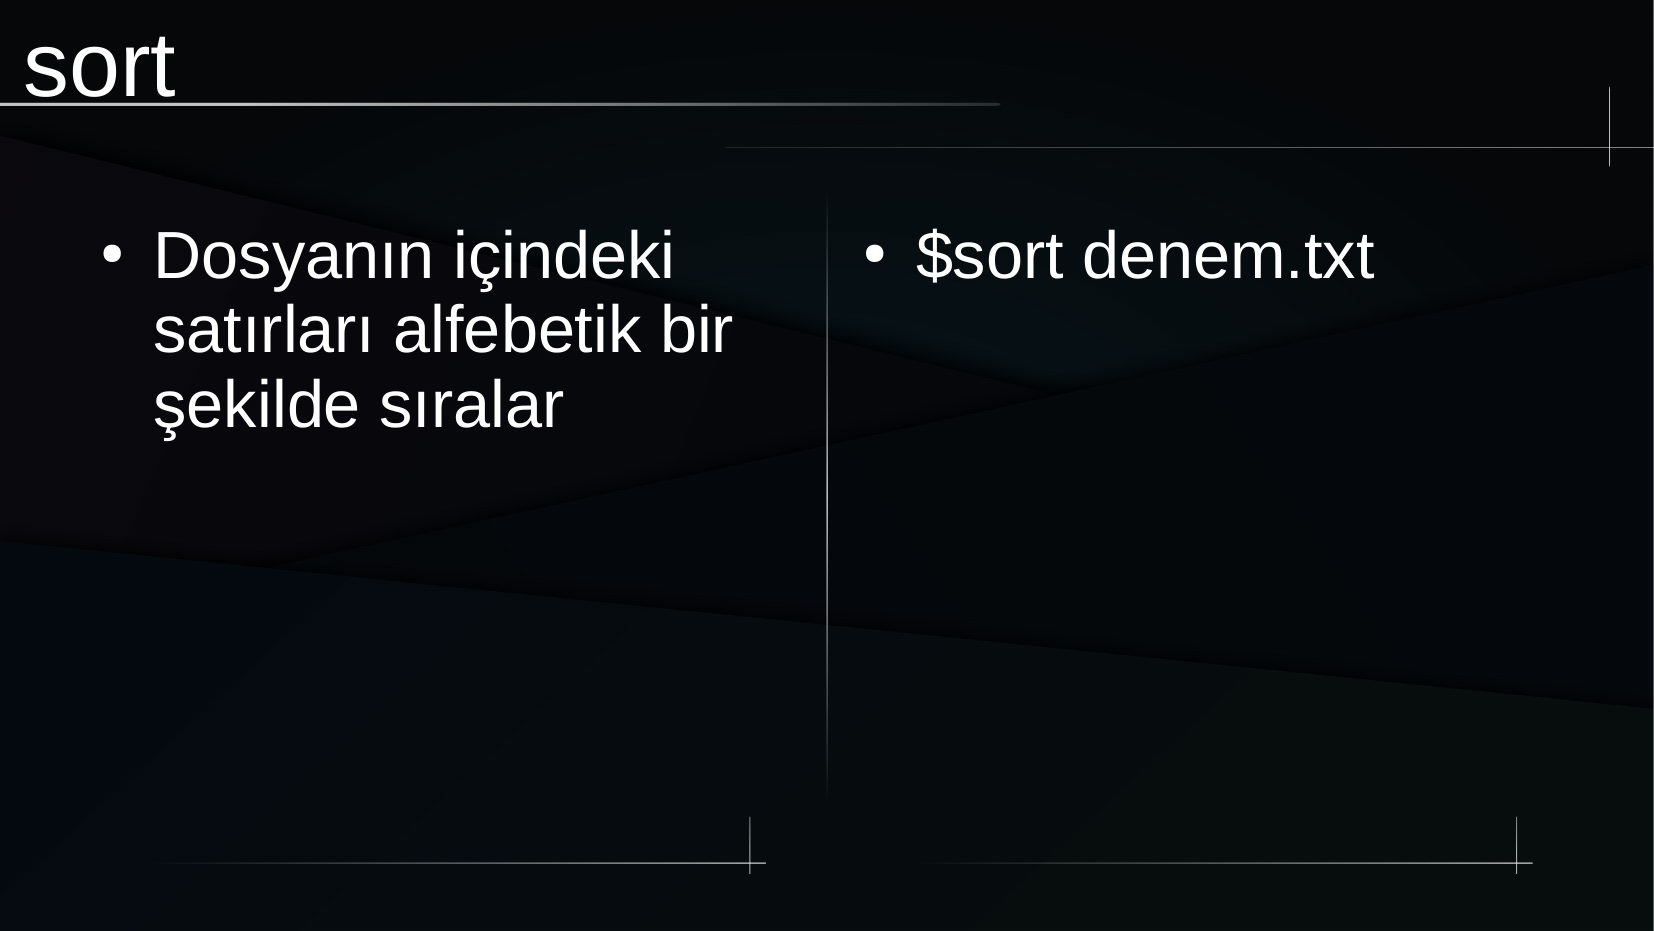

# sort
Dosyanın içindeki satırları alfebetik bir şekilde sıralar
$sort denem.txt